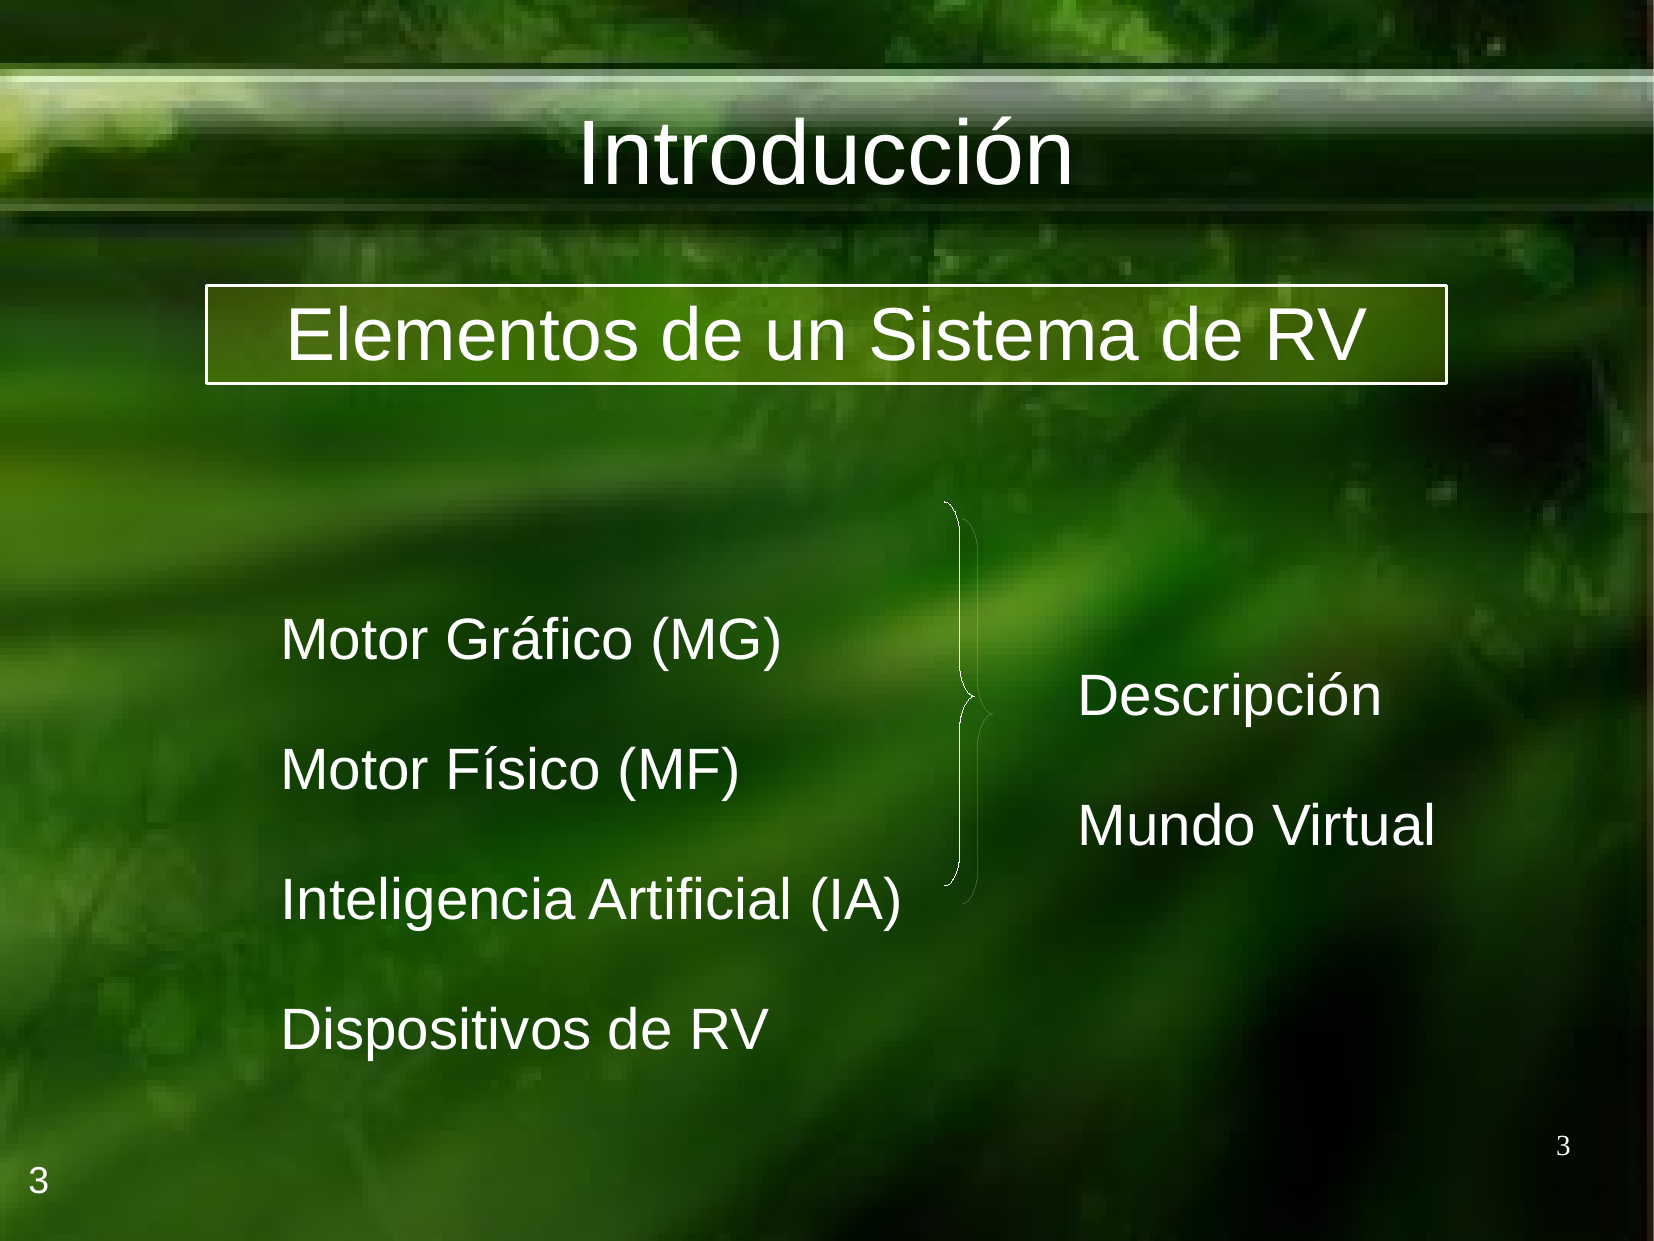

# Introducción
Elementos de un Sistema de RV
Motor Gráfico (MG)
Motor Físico (MF)
Inteligencia Artificial (IA)
Dispositivos de RV
Descripción
Mundo Virtual
3